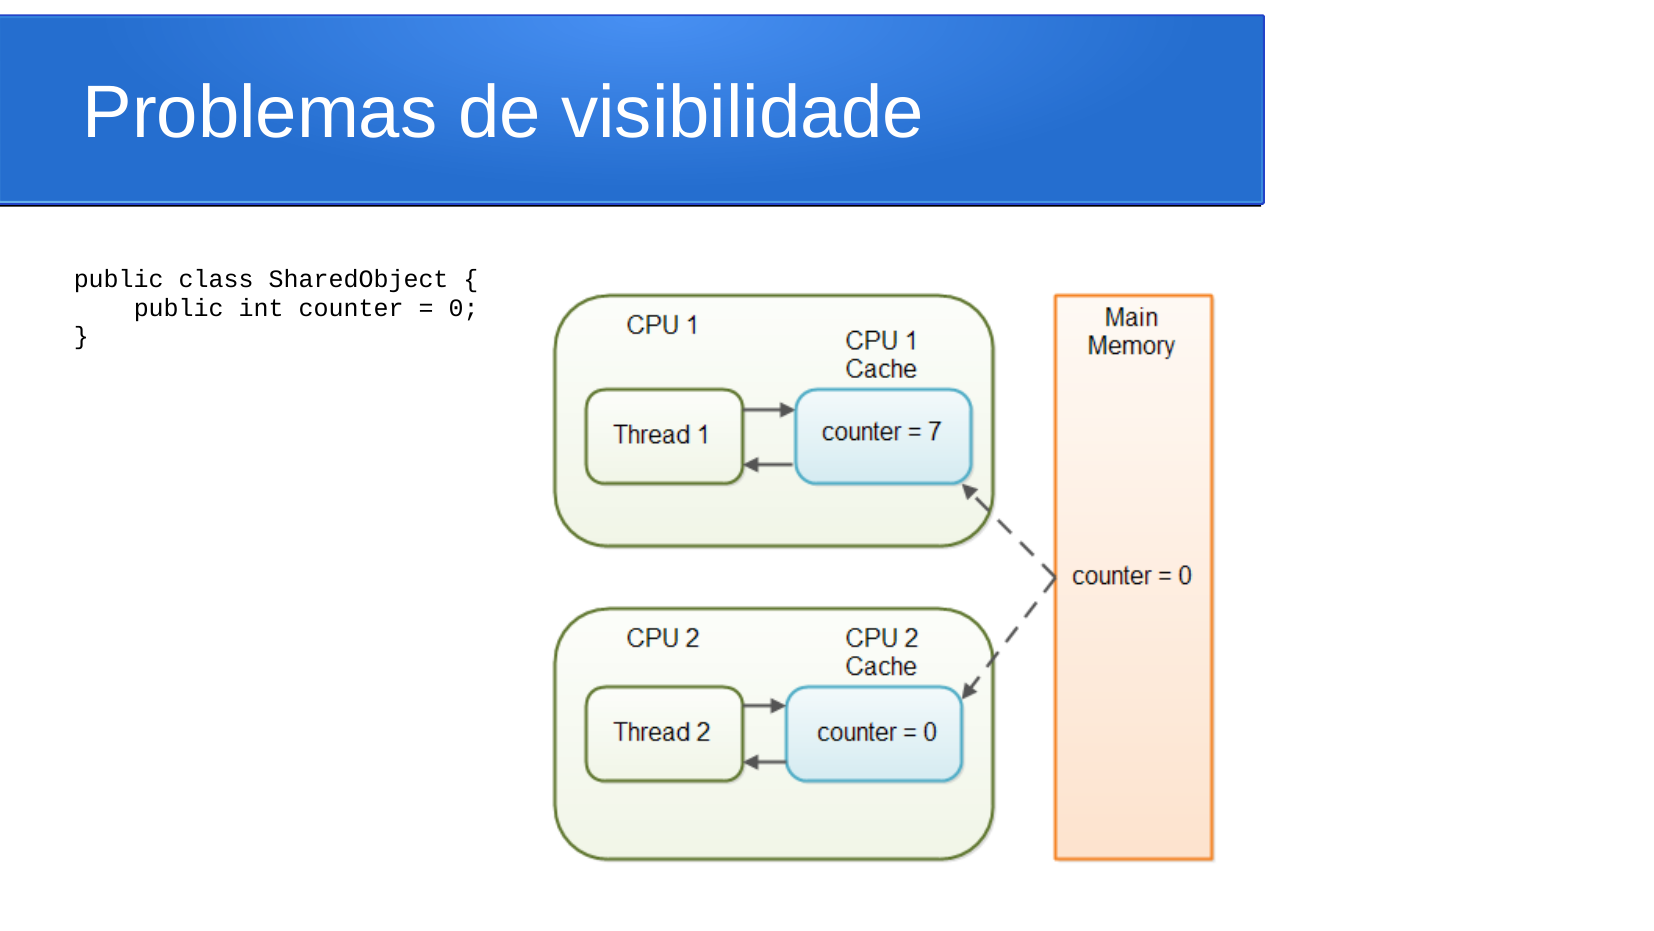

# Problemas de visibilidade
public class SharedObject {
 public int counter = 0;
}